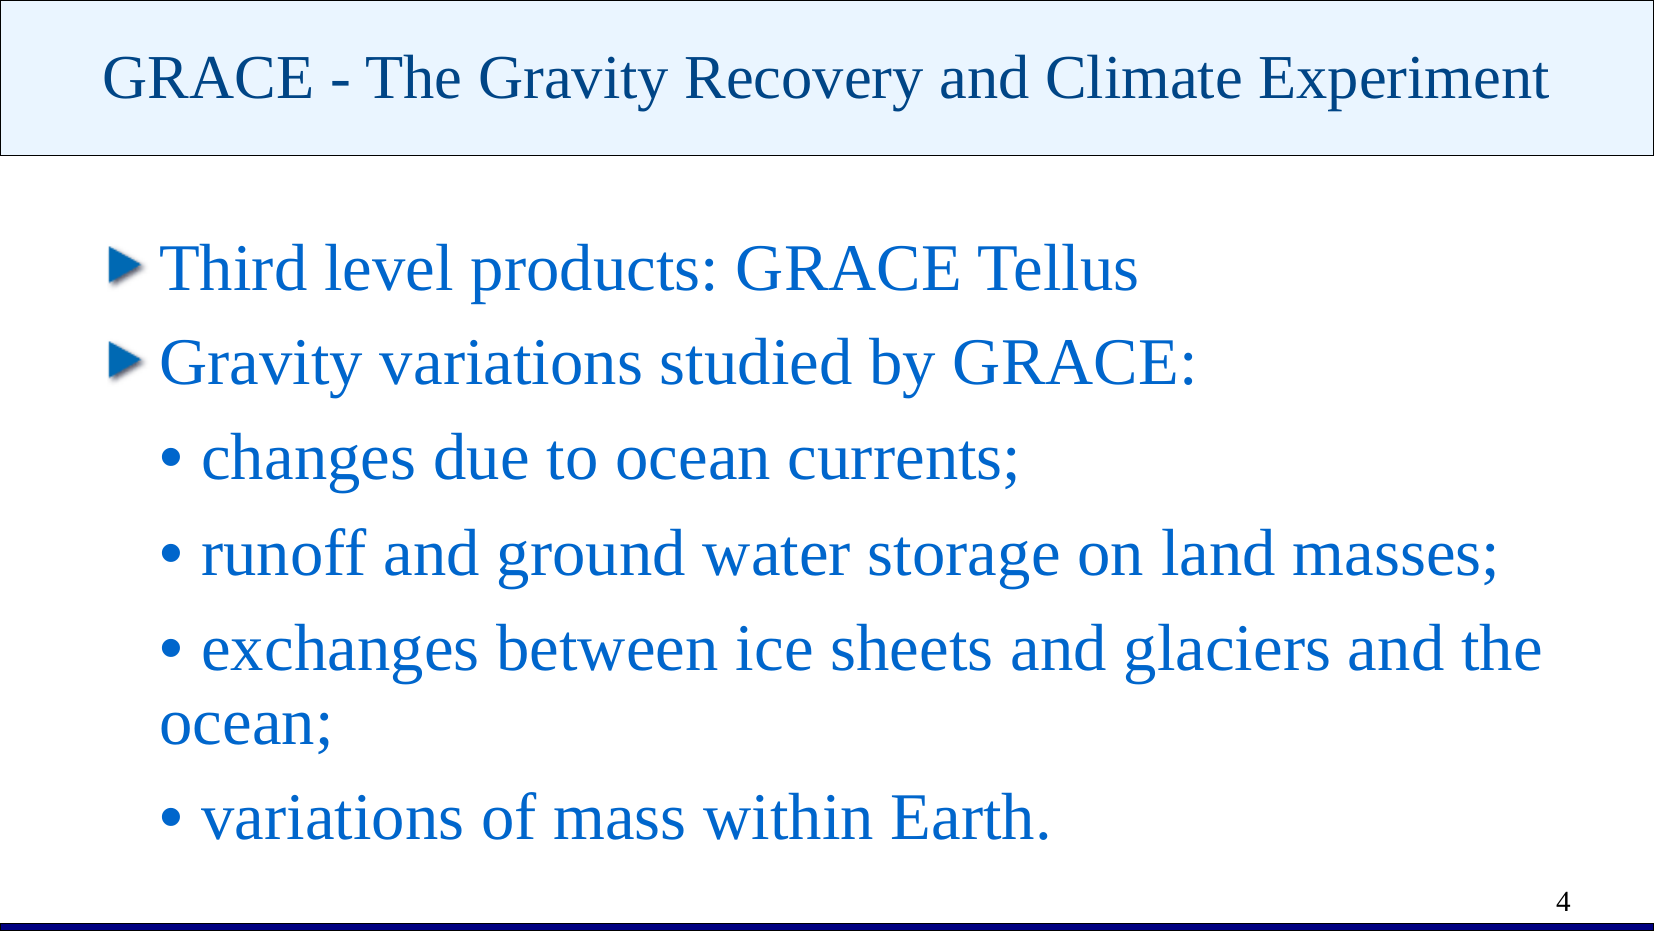

# GRACE - The Gravity Recovery and Climate Experiment
Third level products: GRACE Tellus
Gravity variations studied by GRACE:
• changes due to ocean currents;
• runoff and ground water storage on land masses;
• exchanges between ice sheets and glaciers and the ocean;
• variations of mass within Earth.
4